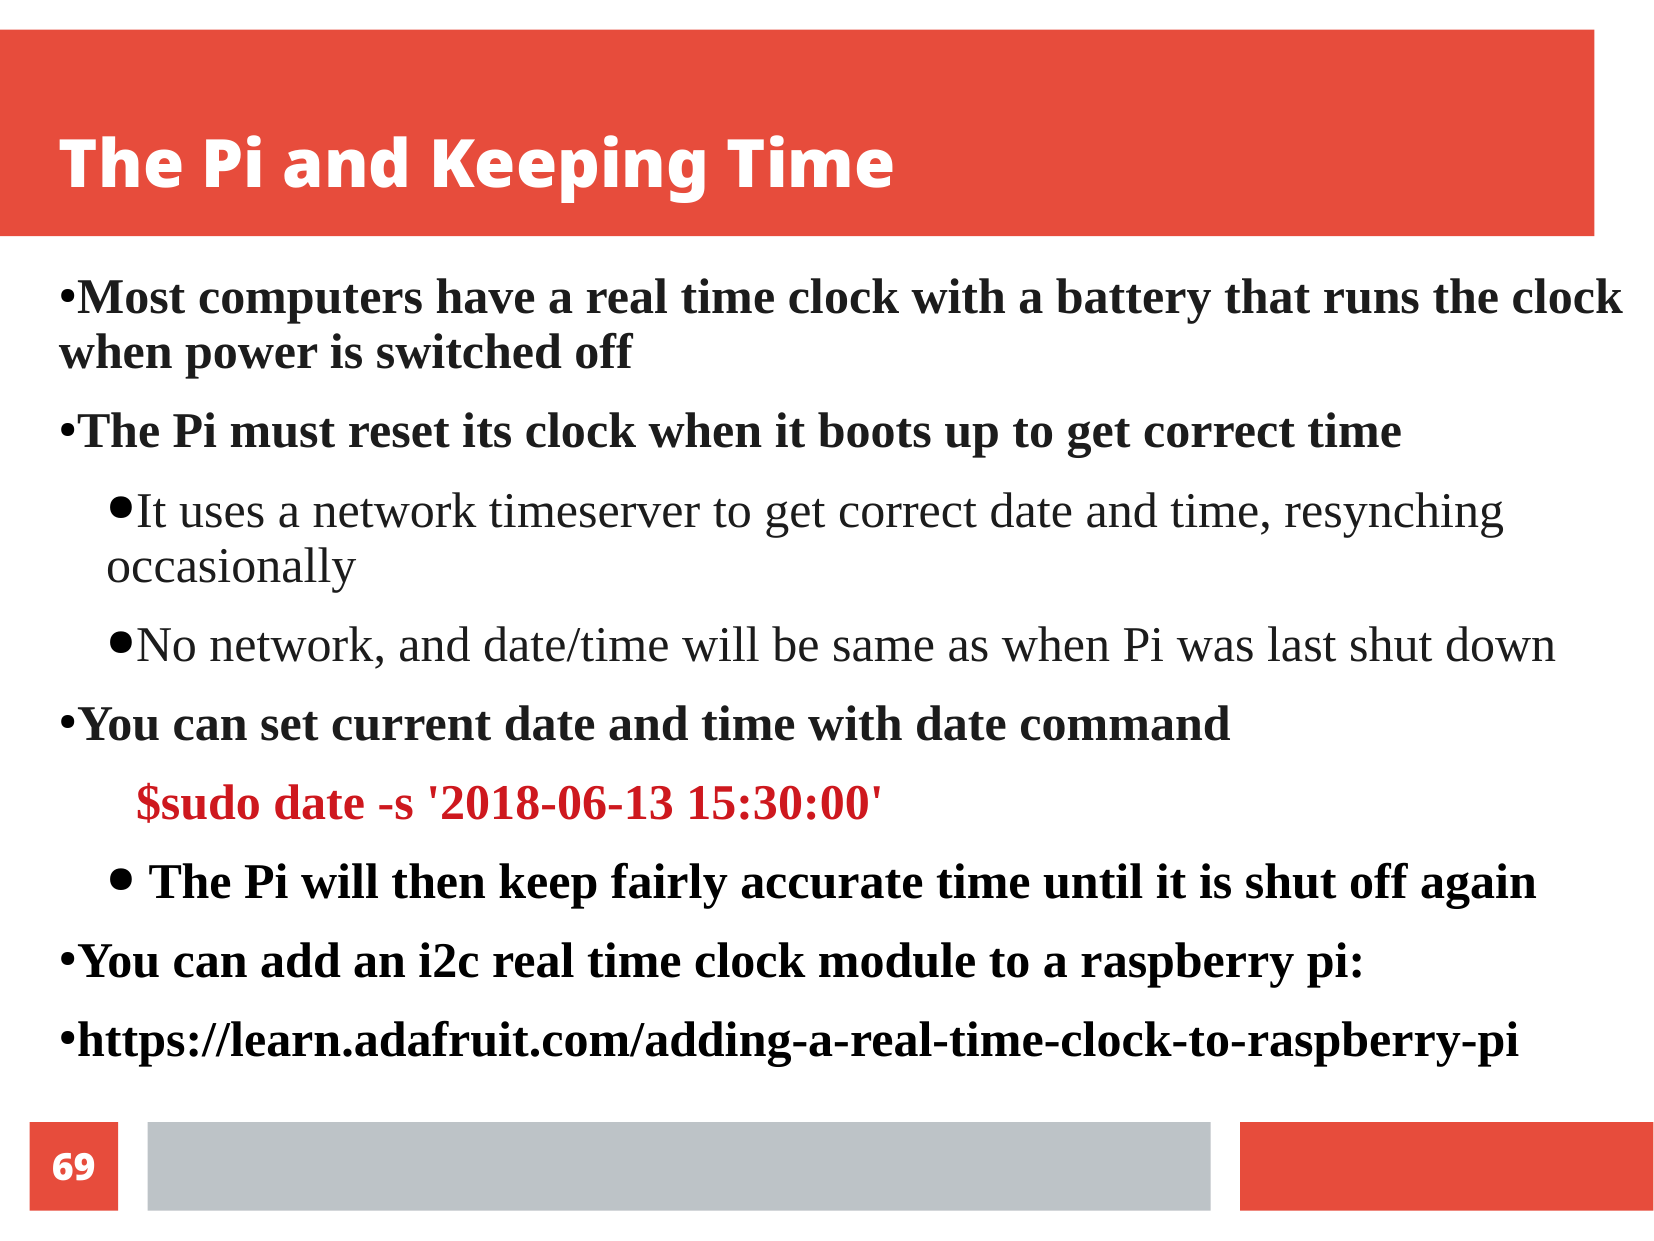

# The Pi and Keeping Time
Most computers have a real time clock with a battery that runs the clock when power is switched off
The Pi must reset its clock when it boots up to get correct time
It uses a network timeserver to get correct date and time, resynching occasionally
No network, and date/time will be same as when Pi was last shut down
You can set current date and time with date command
$sudo date -s '2018-06-13 15:30:00'
 The Pi will then keep fairly accurate time until it is shut off again
You can add an i2c real time clock module to a raspberry pi:
https://learn.adafruit.com/adding-a-real-time-clock-to-raspberry-pi
69